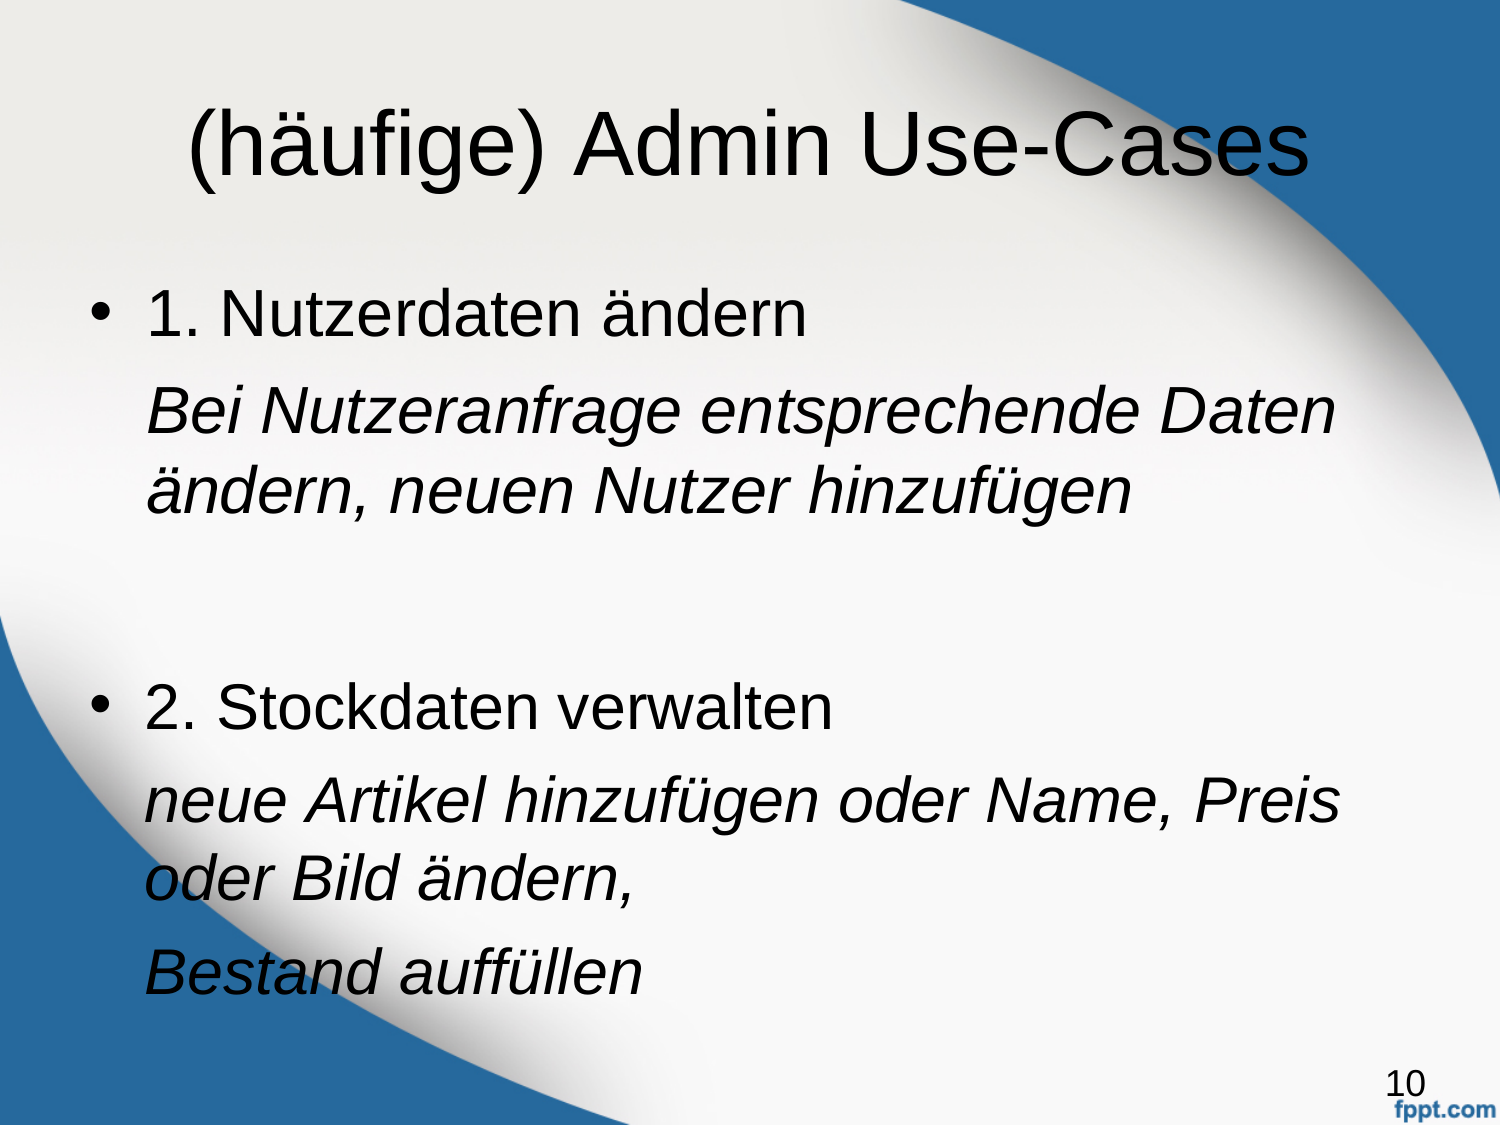

# (häufige) Admin Use-Cases
1. Nutzerdaten ändern
Bei Nutzeranfrage entsprechende Daten ändern, neuen Nutzer hinzufügen
2. Stockdaten verwalten
neue Artikel hinzufügen oder Name, Preis oder Bild ändern,
Bestand auffüllen